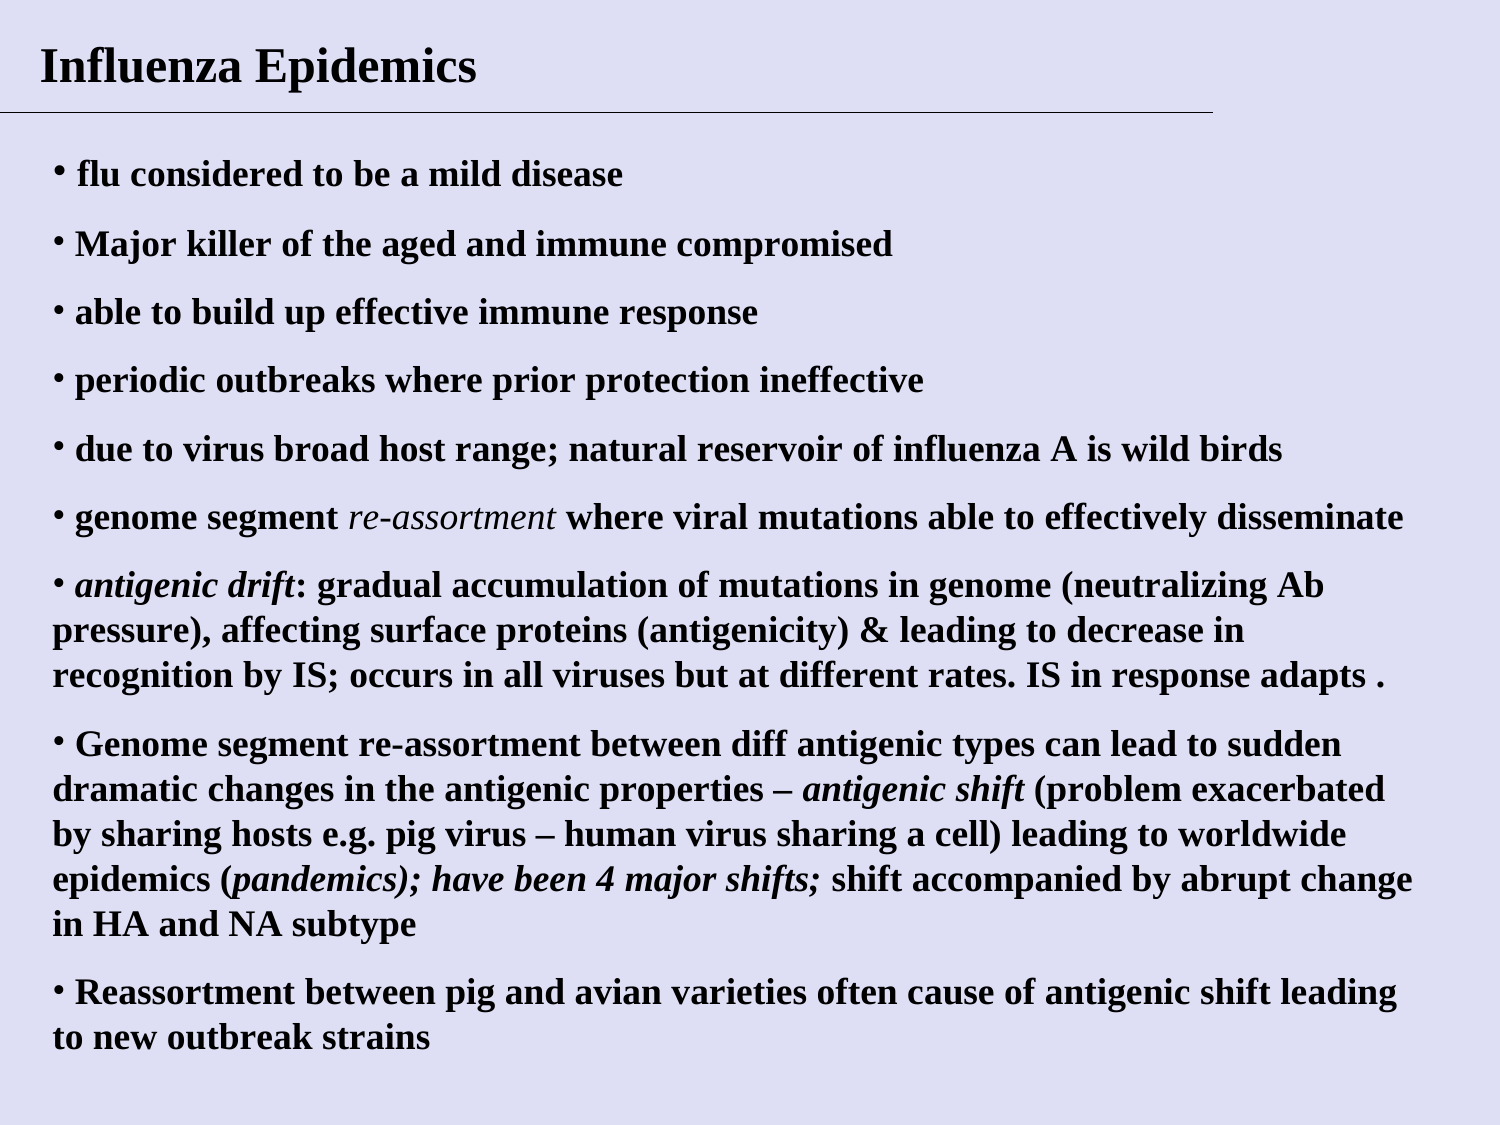

Influenza Epidemics
 flu considered to be a mild disease
 Major killer of the aged and immune compromised
 able to build up effective immune response
 periodic outbreaks where prior protection ineffective
 due to virus broad host range; natural reservoir of influenza A is wild birds
 genome segment re-assortment where viral mutations able to effectively disseminate
 antigenic drift: gradual accumulation of mutations in genome (neutralizing Ab pressure), affecting surface proteins (antigenicity) & leading to decrease in recognition by IS; occurs in all viruses but at different rates. IS in response adapts .
 Genome segment re-assortment between diff antigenic types can lead to sudden dramatic changes in the antigenic properties – antigenic shift (problem exacerbated by sharing hosts e.g. pig virus – human virus sharing a cell) leading to worldwide epidemics (pandemics); have been 4 major shifts; shift accompanied by abrupt change in HA and NA subtype
 Reassortment between pig and avian varieties often cause of antigenic shift leading to new outbreak strains